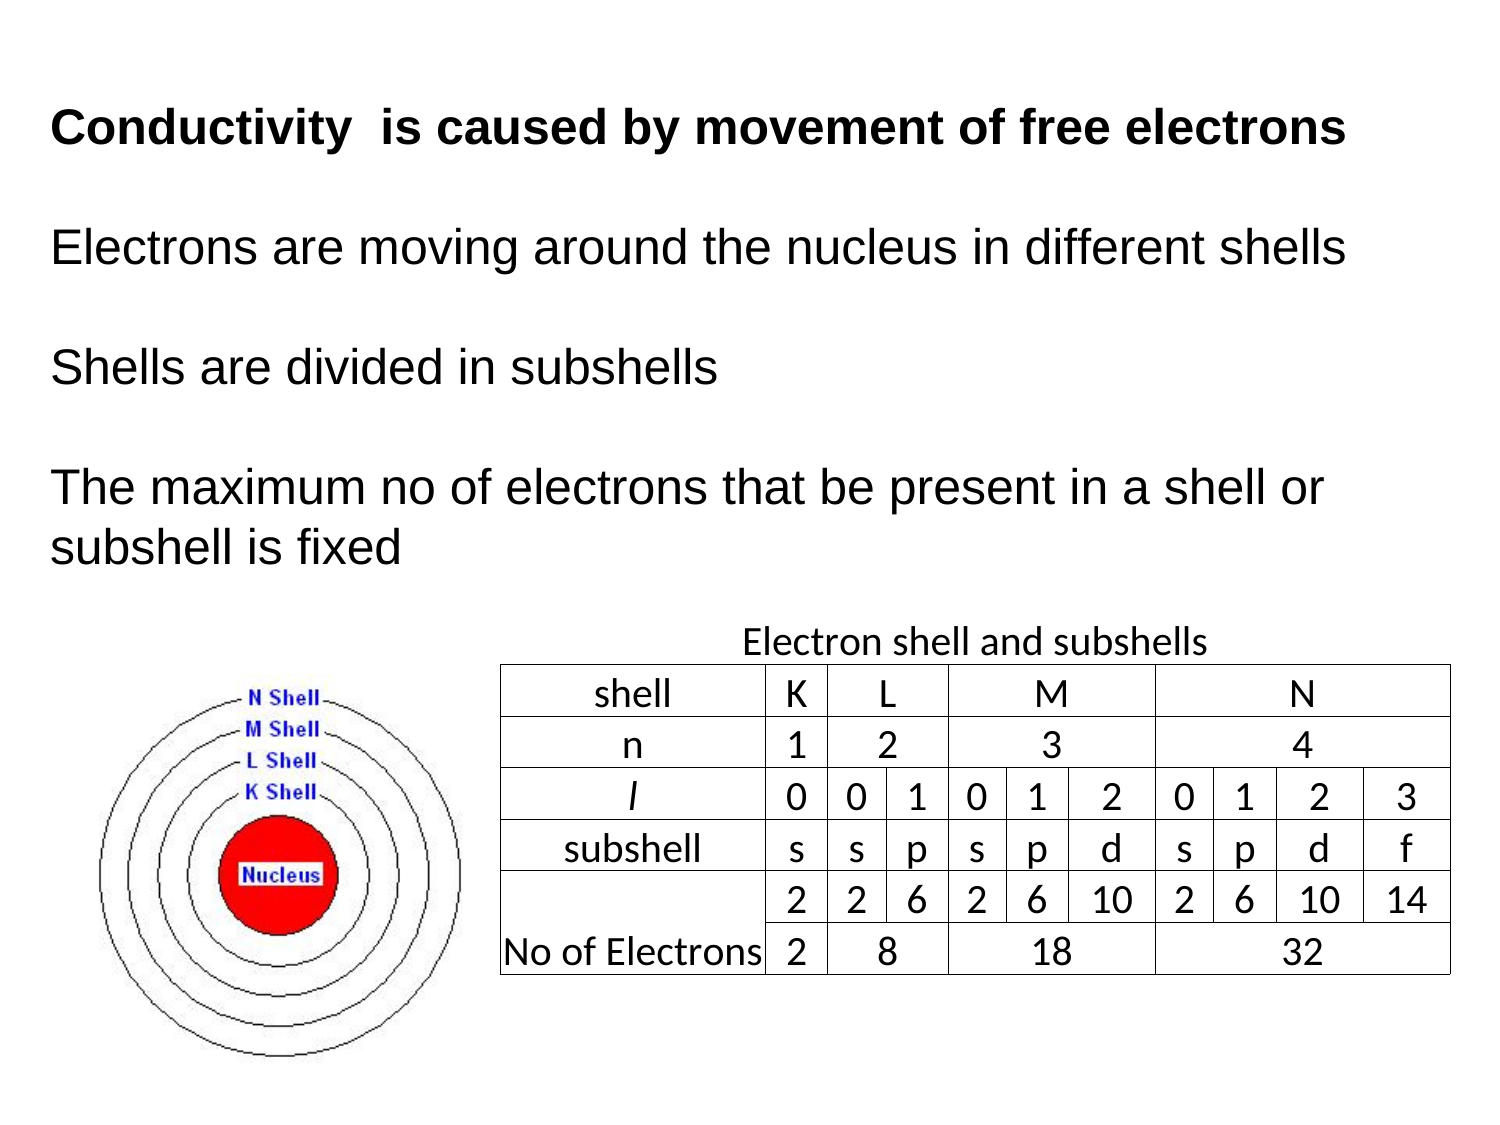

Conductivity is caused by movement of free electrons
Electrons are moving around the nucleus in different shells
Shells are divided in subshells
The maximum no of electrons that be present in a shell or subshell is fixed
| Electron shell and subshells | | | | | | | | | | |
| --- | --- | --- | --- | --- | --- | --- | --- | --- | --- | --- |
| shell | K | L | | M | | | N | | | |
| n | 1 | 2 | | 3 | | | 4 | | | |
| l | 0 | 0 | 1 | 0 | 1 | 2 | 0 | 1 | 2 | 3 |
| subshell | s | s | p | s | p | d | s | p | d | f |
| No of Electrons | 2 | 2 | 6 | 2 | 6 | 10 | 2 | 6 | 10 | 14 |
| | 2 | 8 | | 18 | | | 32 | | | |